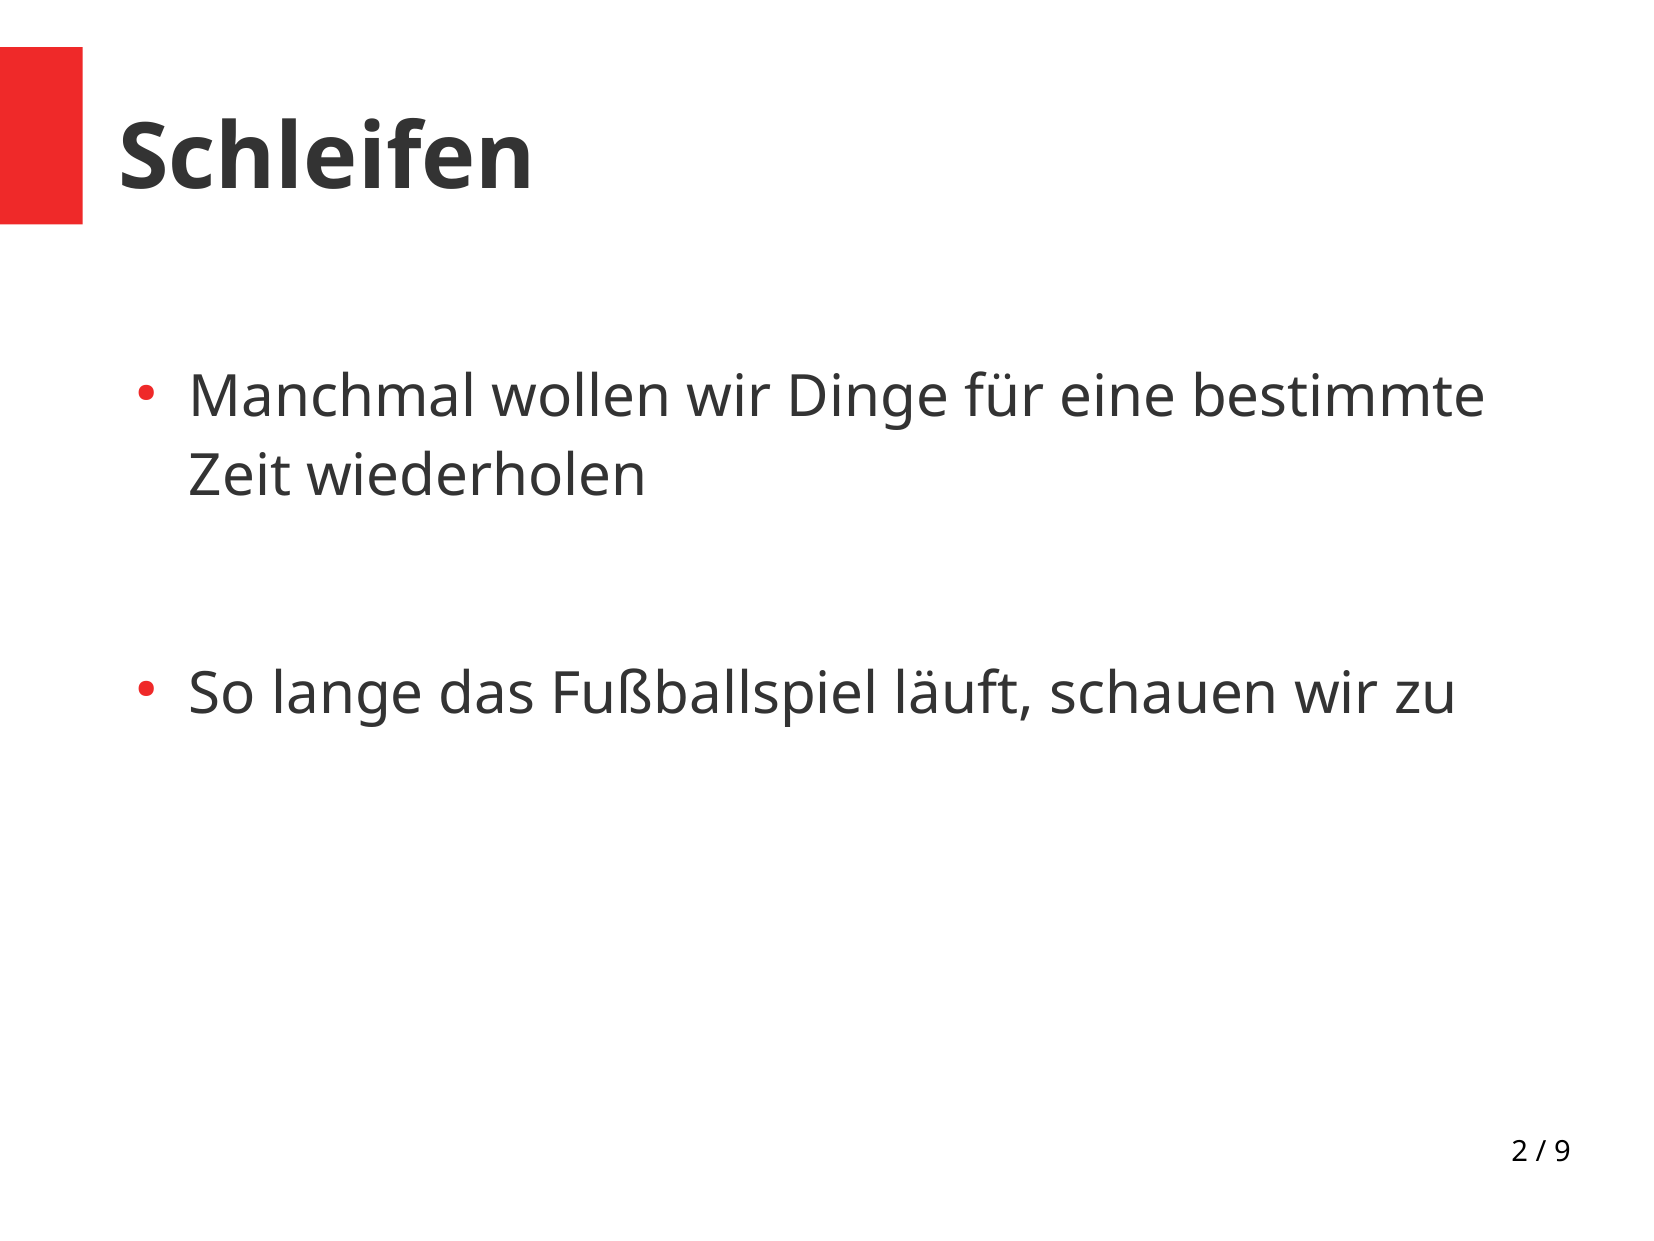

# Schleifen
Manchmal wollen wir Dinge für eine bestimmte Zeit wiederholen
So lange das Fußballspiel läuft, schauen wir zu
2